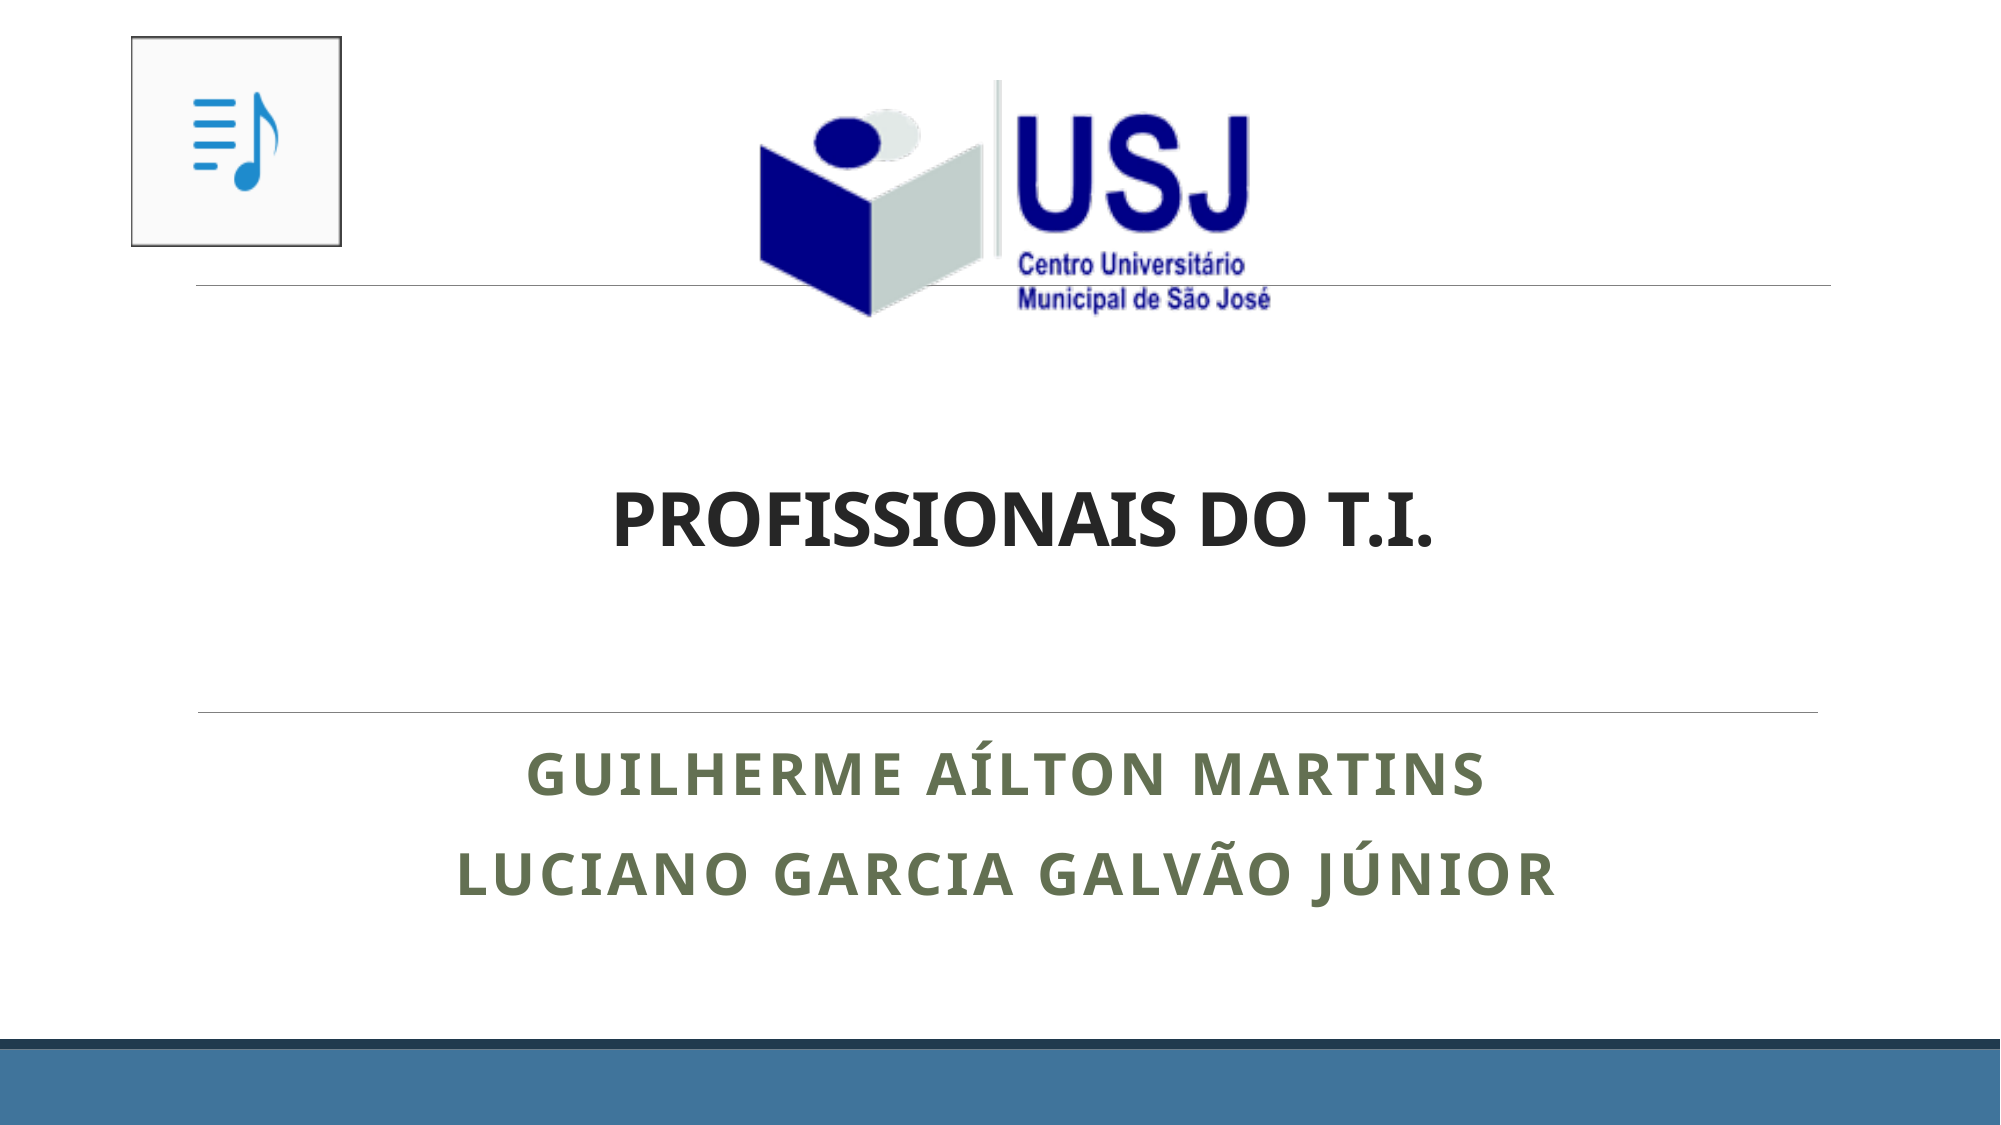

PROFISSIONAIS DO T.I.
Guilherme Aílton Martins
Luciano Garcia Galvão Júnior